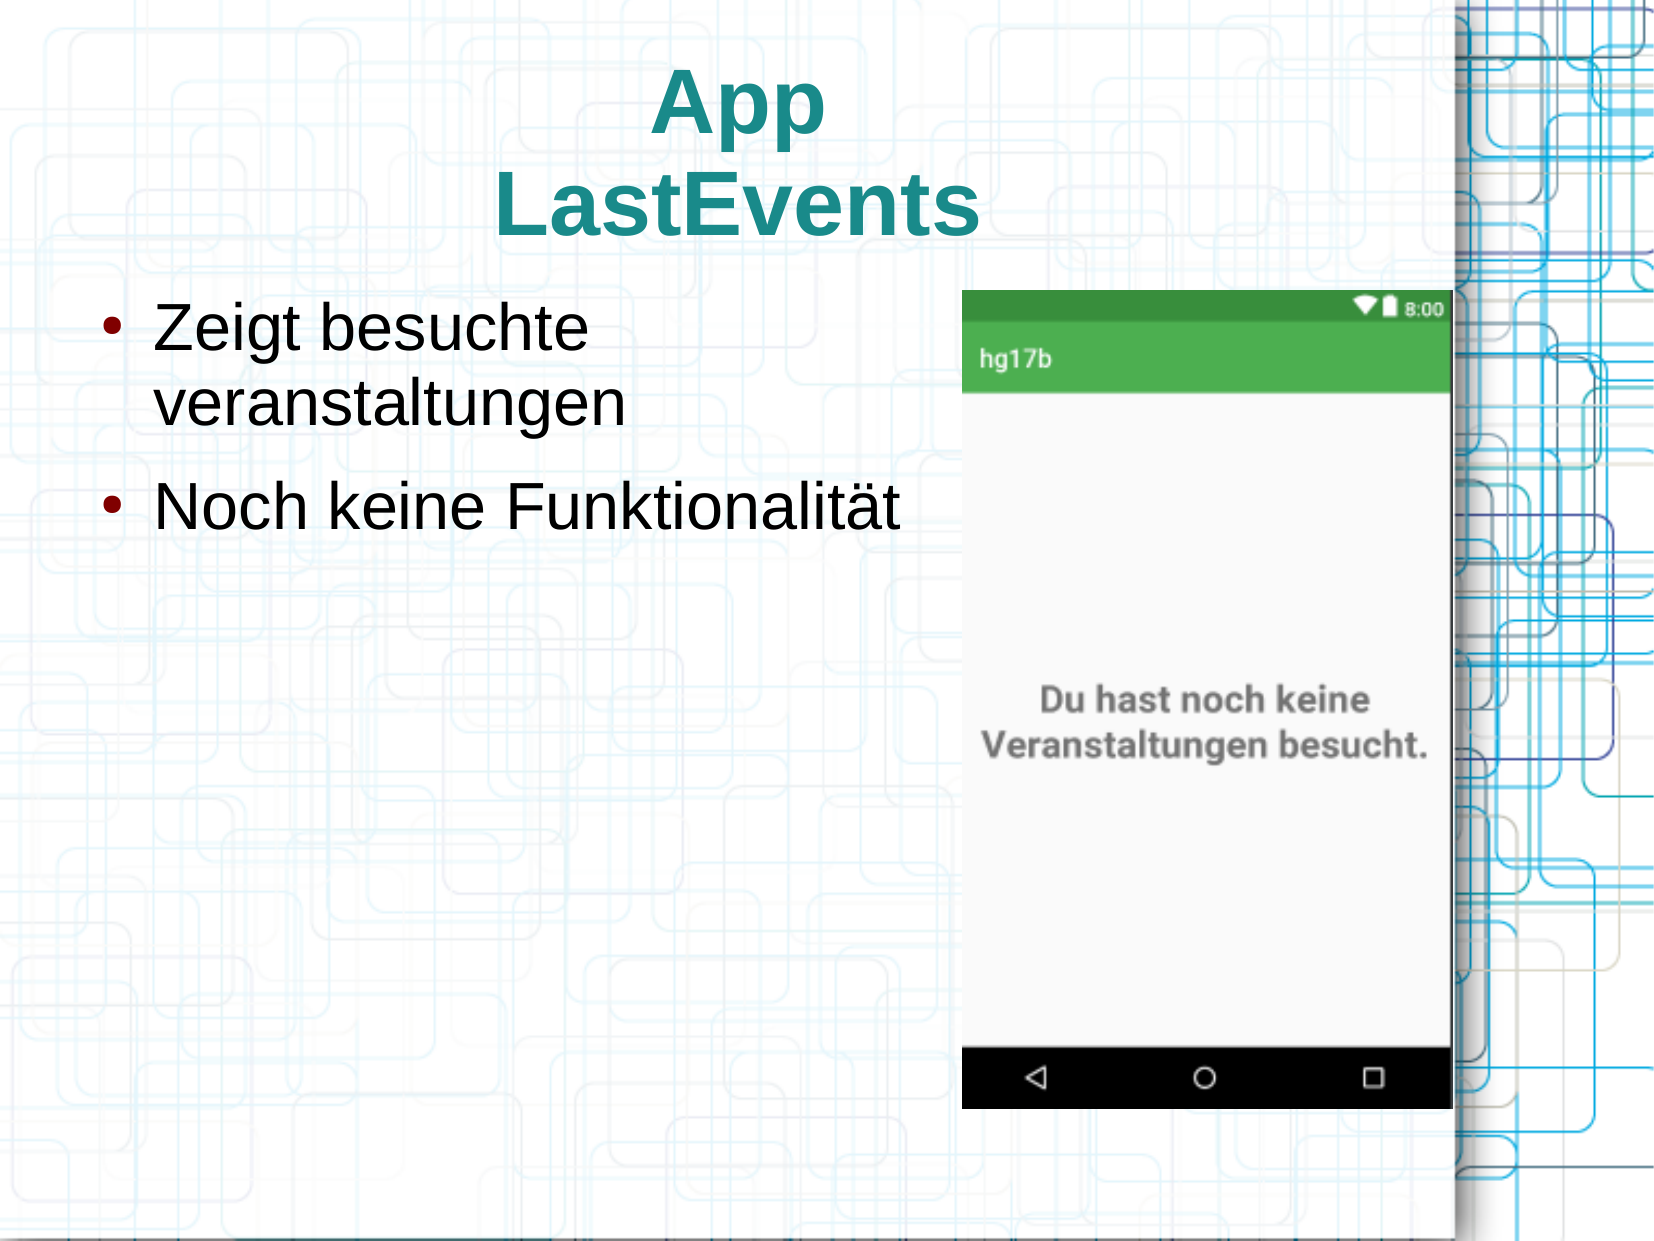

# App LastEvents
Zeigt besuchte veranstaltungen
Noch keine Funktionalität